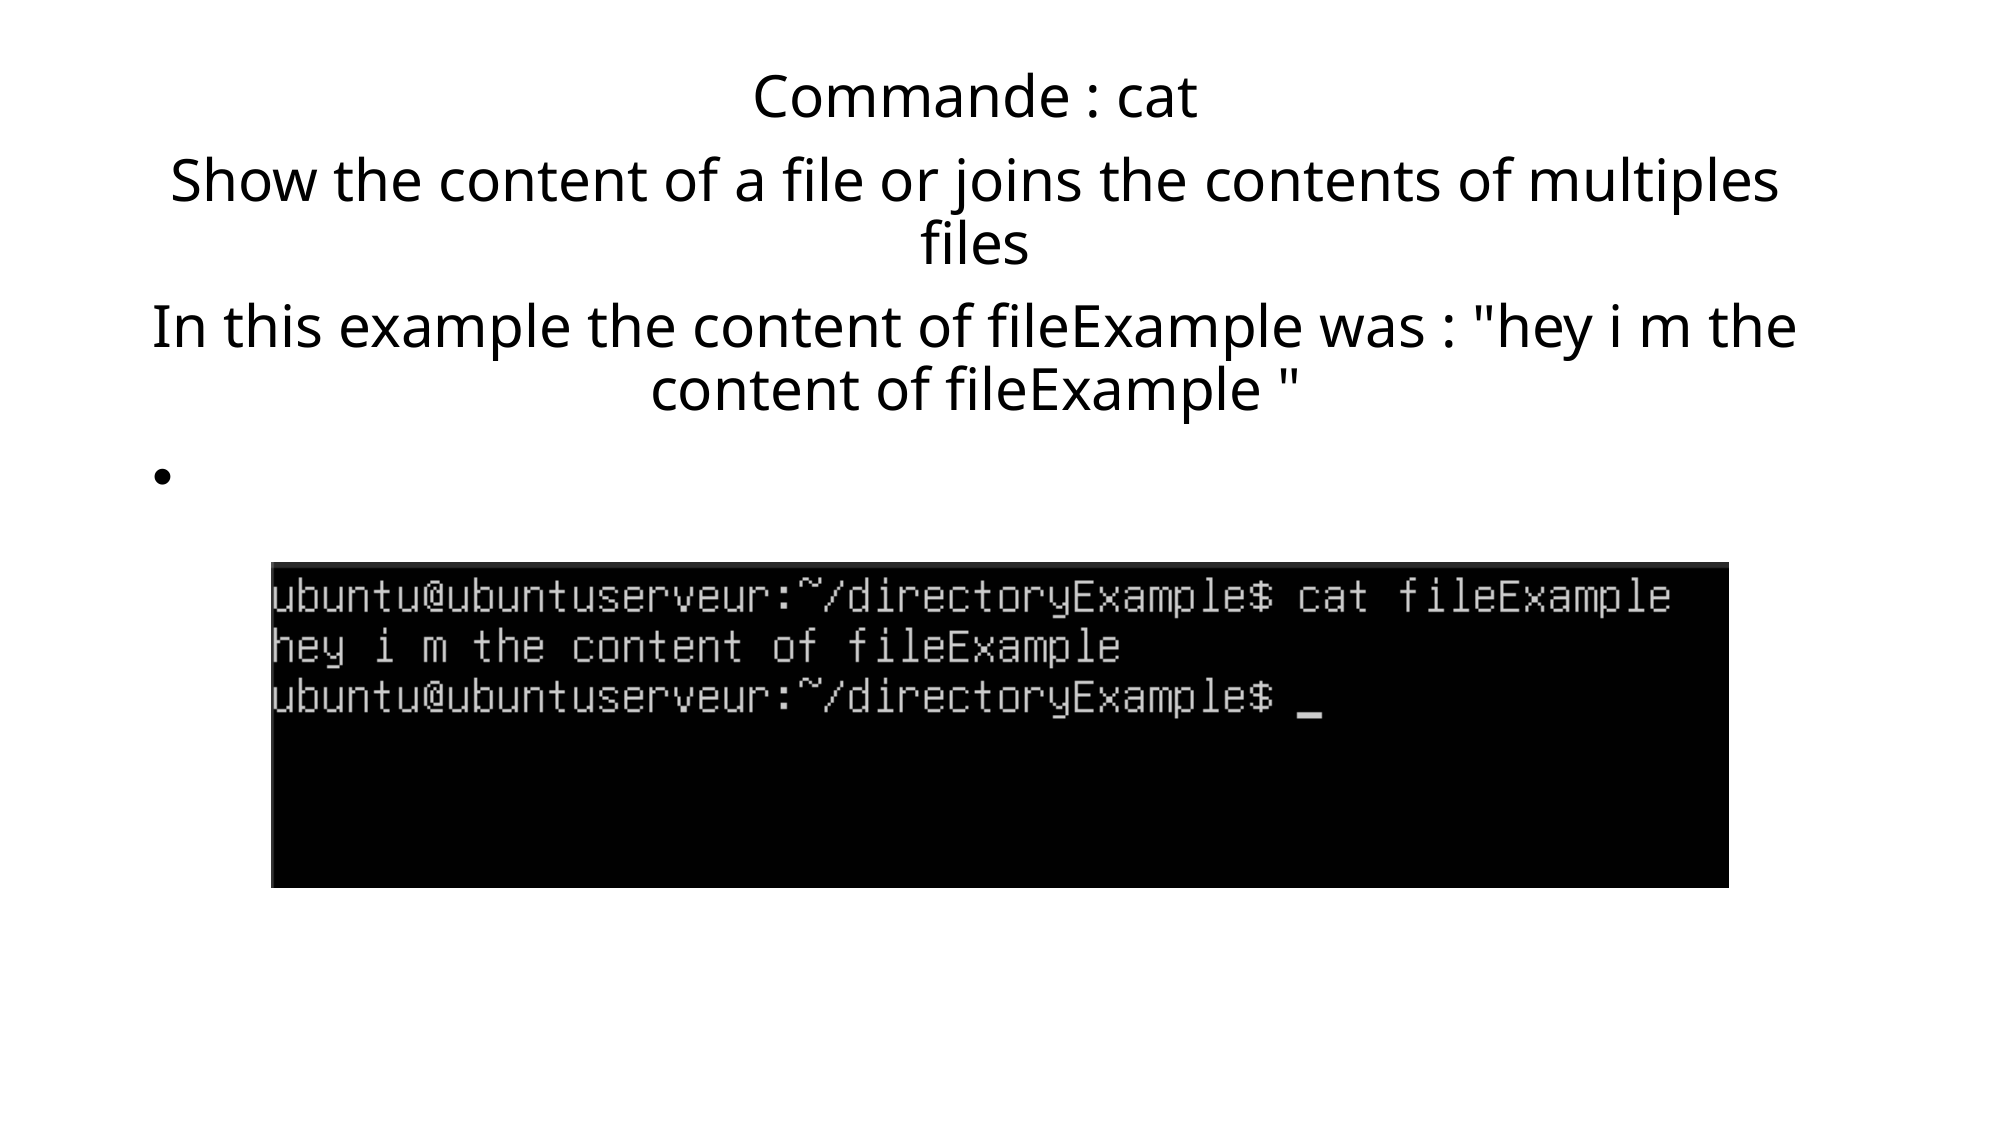

# Commande : cat
Show the content of a file or joins the contents of multiples files
In this example the content of fileExample was : "hey i m the content of fileExample "